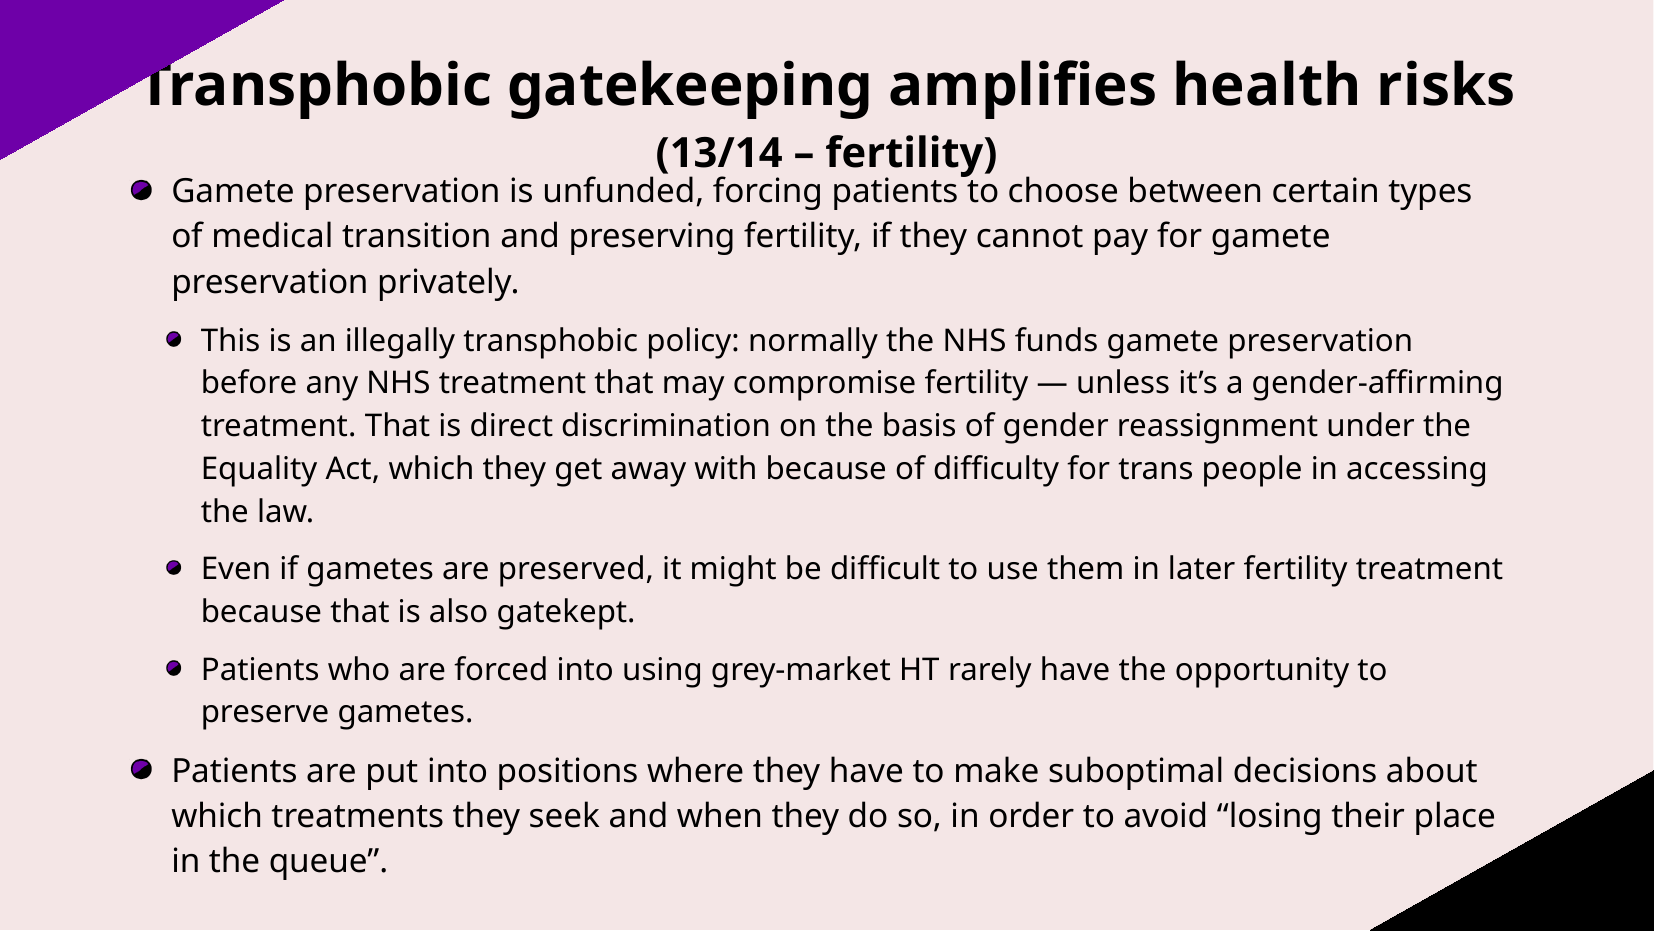

# Transphobic gatekeeping amplifies health risks (13/14 – fertility)
Gamete preservation is unfunded, forcing patients to choose between certain types of medical transition and preserving fertility, if they cannot pay for gamete preservation privately.
This is an illegally transphobic policy: normally the NHS funds gamete preservation before any NHS treatment that may compromise fertility — unless it’s a gender-affirming treatment. That is direct discrimination on the basis of gender reassignment under the Equality Act, which they get away with because of difficulty for trans people in accessing the law.
Even if gametes are preserved, it might be difficult to use them in later fertility treatment because that is also gatekept.
Patients who are forced into using grey-market HT rarely have the opportunity to preserve gametes.
Patients are put into positions where they have to make suboptimal decisions about which treatments they seek and when they do so, in order to avoid “losing their place in the queue”.